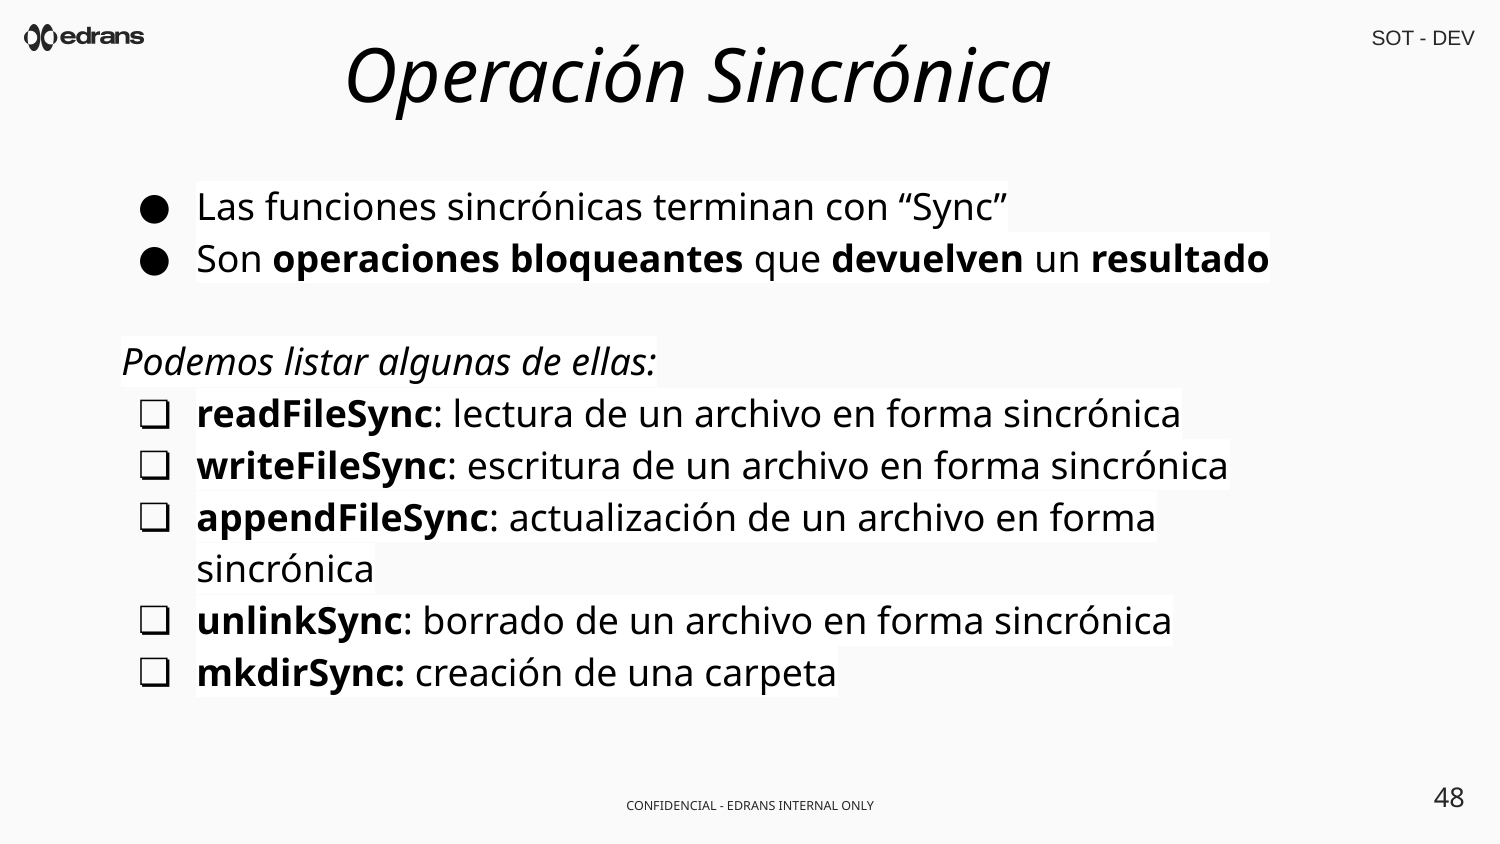

Operación Sincrónica
SOT - DEV
Las funciones sincrónicas terminan con “Sync”
Son operaciones bloqueantes que devuelven un resultado
Podemos listar algunas de ellas:
readFileSync: lectura de un archivo en forma sincrónica
writeFileSync: escritura de un archivo en forma sincrónica
appendFileSync: actualización de un archivo en forma sincrónica
unlinkSync: borrado de un archivo en forma sincrónica
mkdirSync: creación de una carpeta
CONFIDENCIAL - EDRANS INTERNAL ONLY